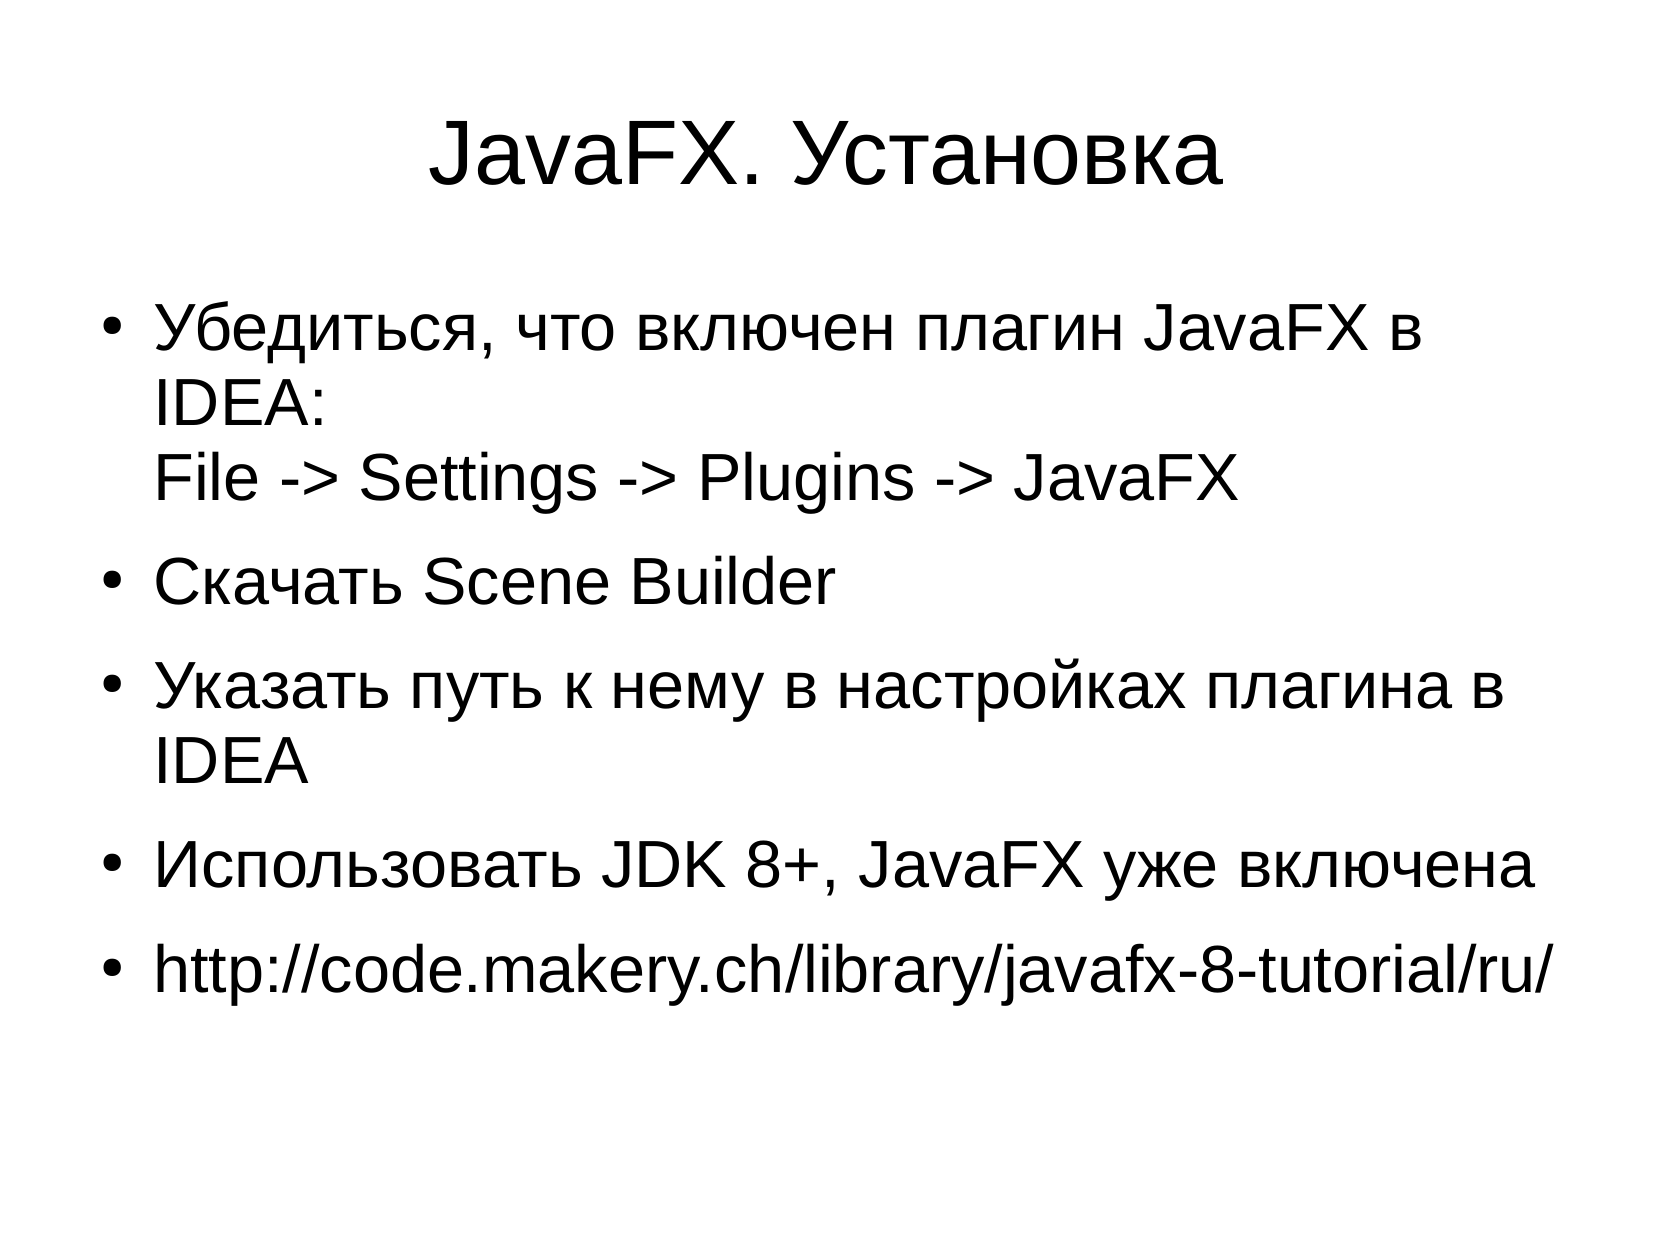

# JavaFX. Установка
Убедиться, что включен плагин JavaFX в IDEA:
File -> Settings -> Plugins -> JavaFX
Скачать Scene Builder
Указать путь к нему в настройках плагина в IDEA
Использовать JDK 8+, JavaFX уже включена
http://code.makery.ch/library/javafx-8-tutorial/ru/